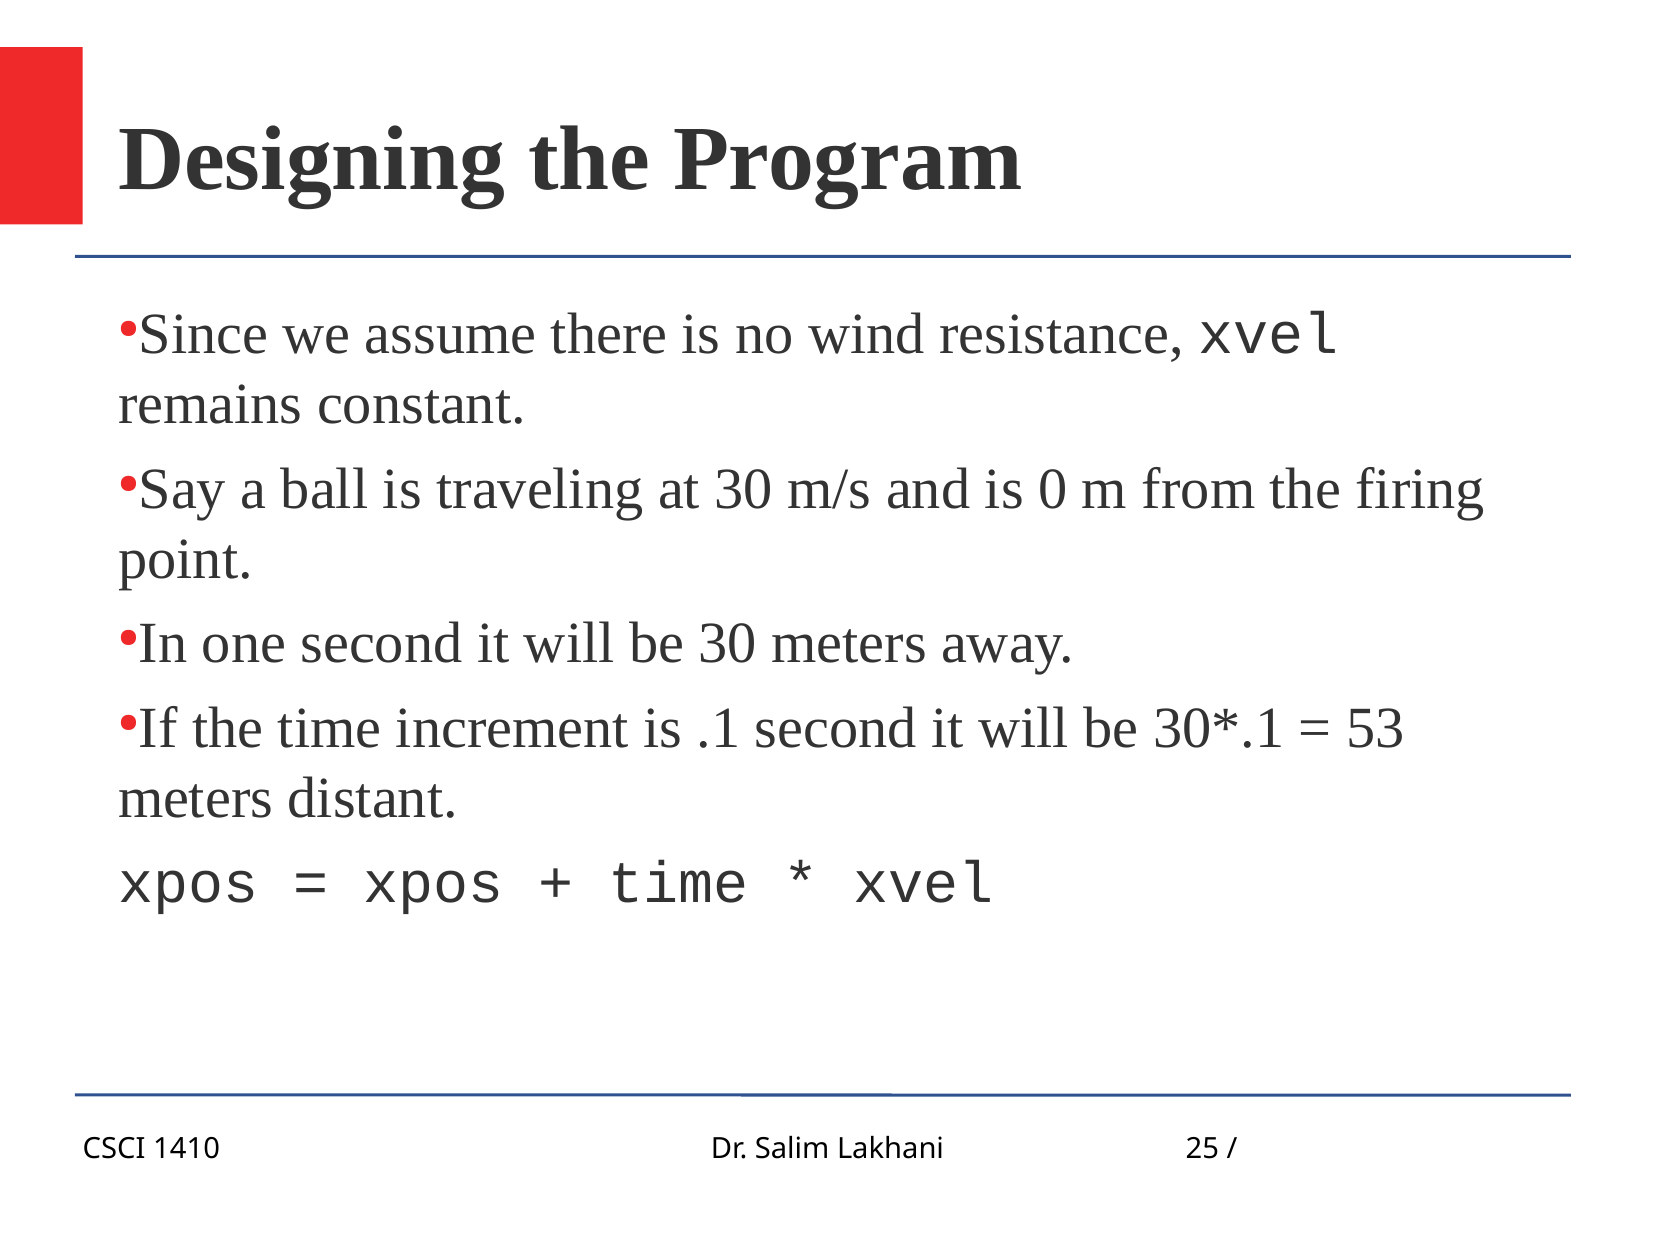

# Designing the Program
Since we assume there is no wind resistance, xvel remains constant.
Say a ball is traveling at 30 m/s and is 0 m from the firing point.
In one second it will be 30 meters away.
If the time increment is .1 second it will be 30*.1 = 53 meters distant.
xpos = xpos + time * xvel
CSCI 1410
Dr. Salim Lakhani